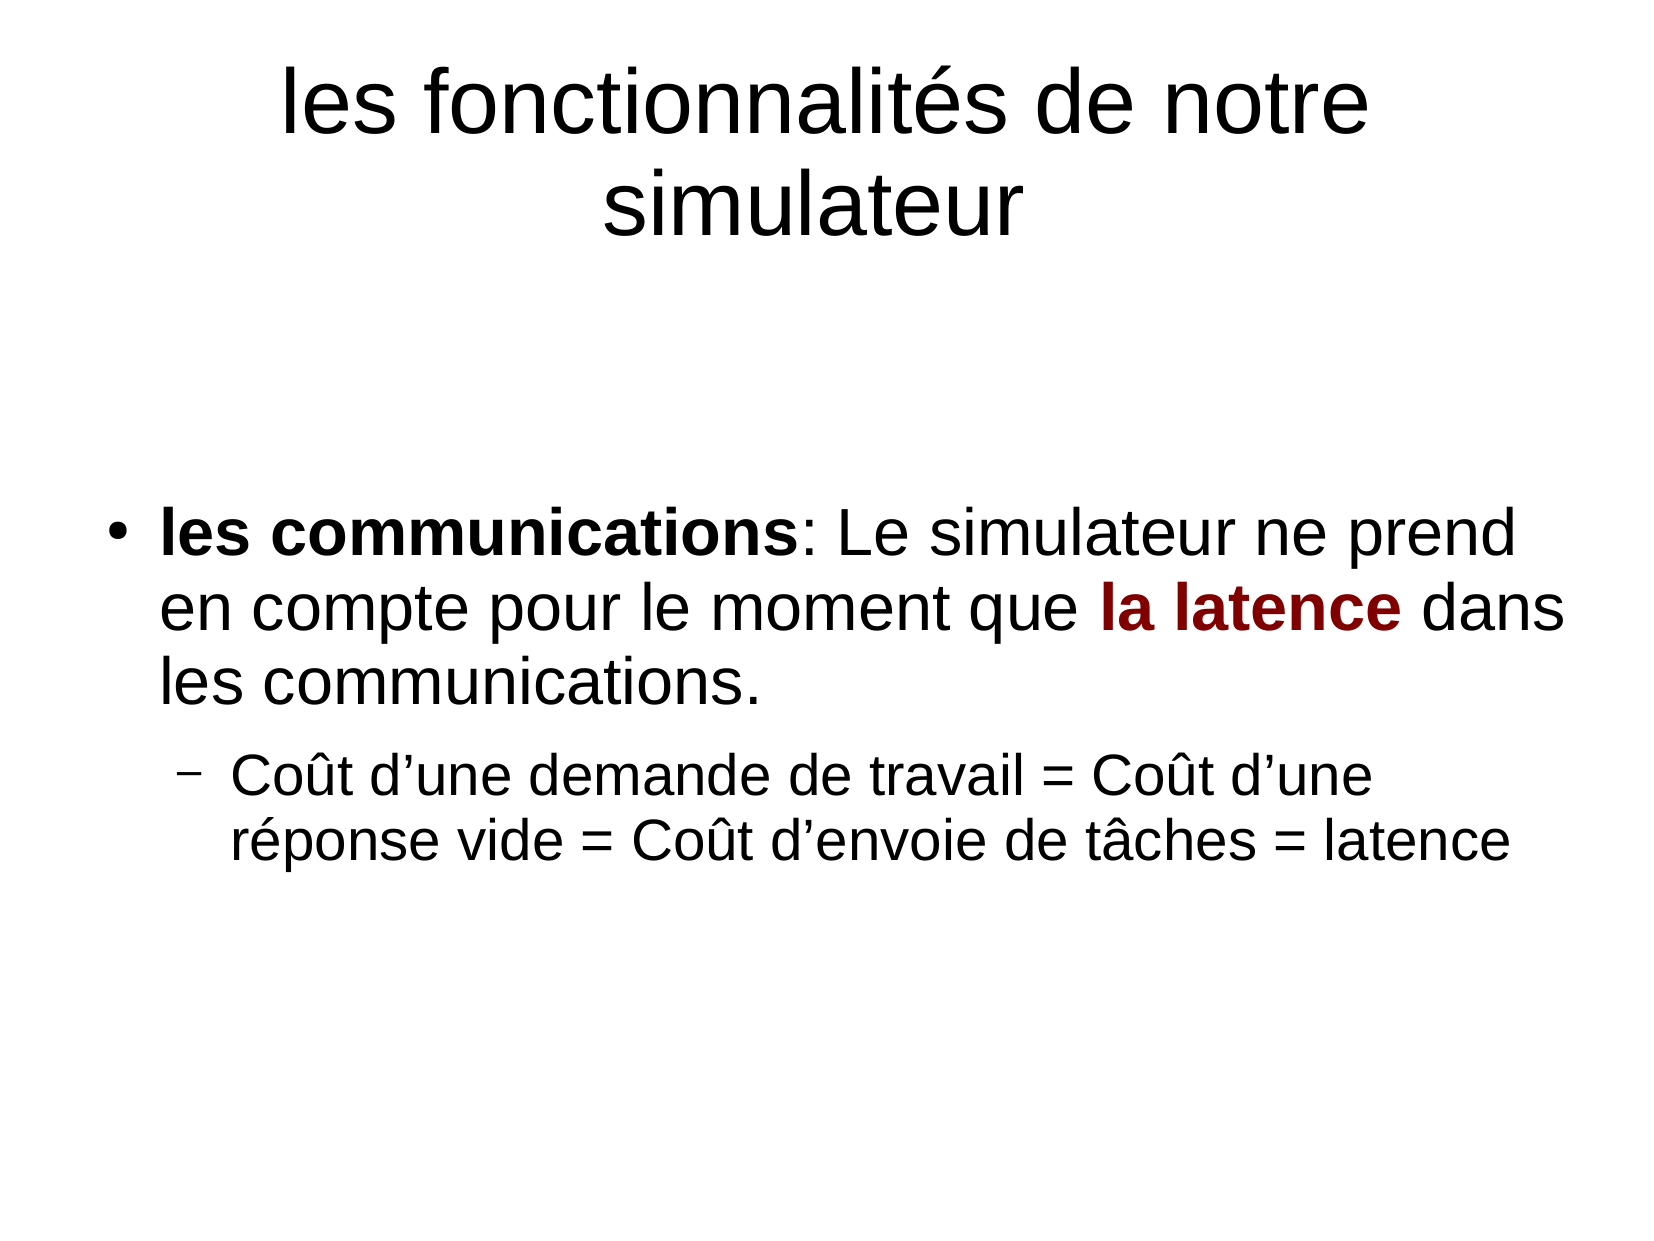

# les fonctionnalités de notre simulateur
les communications: Le simulateur ne prend en compte pour le moment que la latence dans les communications.
Coût d’une demande de travail = Coût d’une réponse vide = Coût d’envoie de tâches = latence